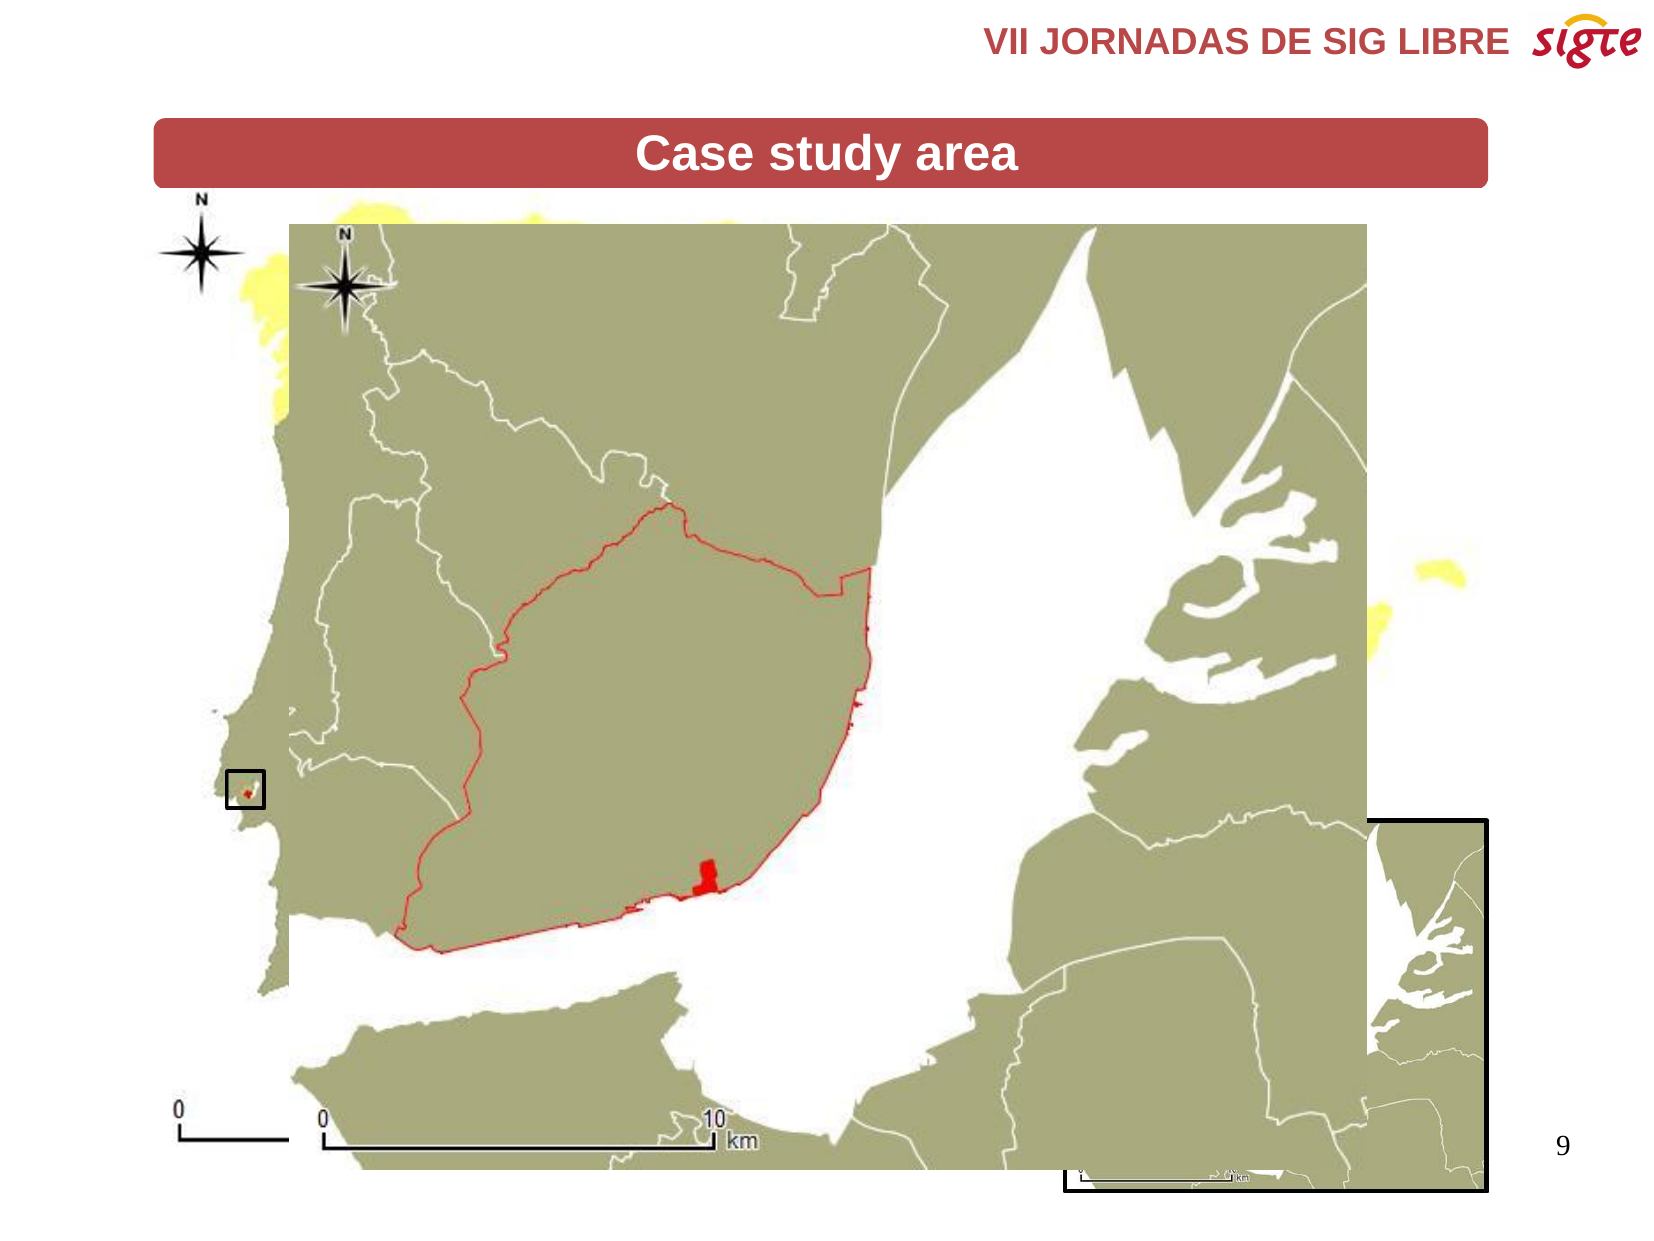

VII JORNADAS DE SIG LIBRE
# Case study area
9